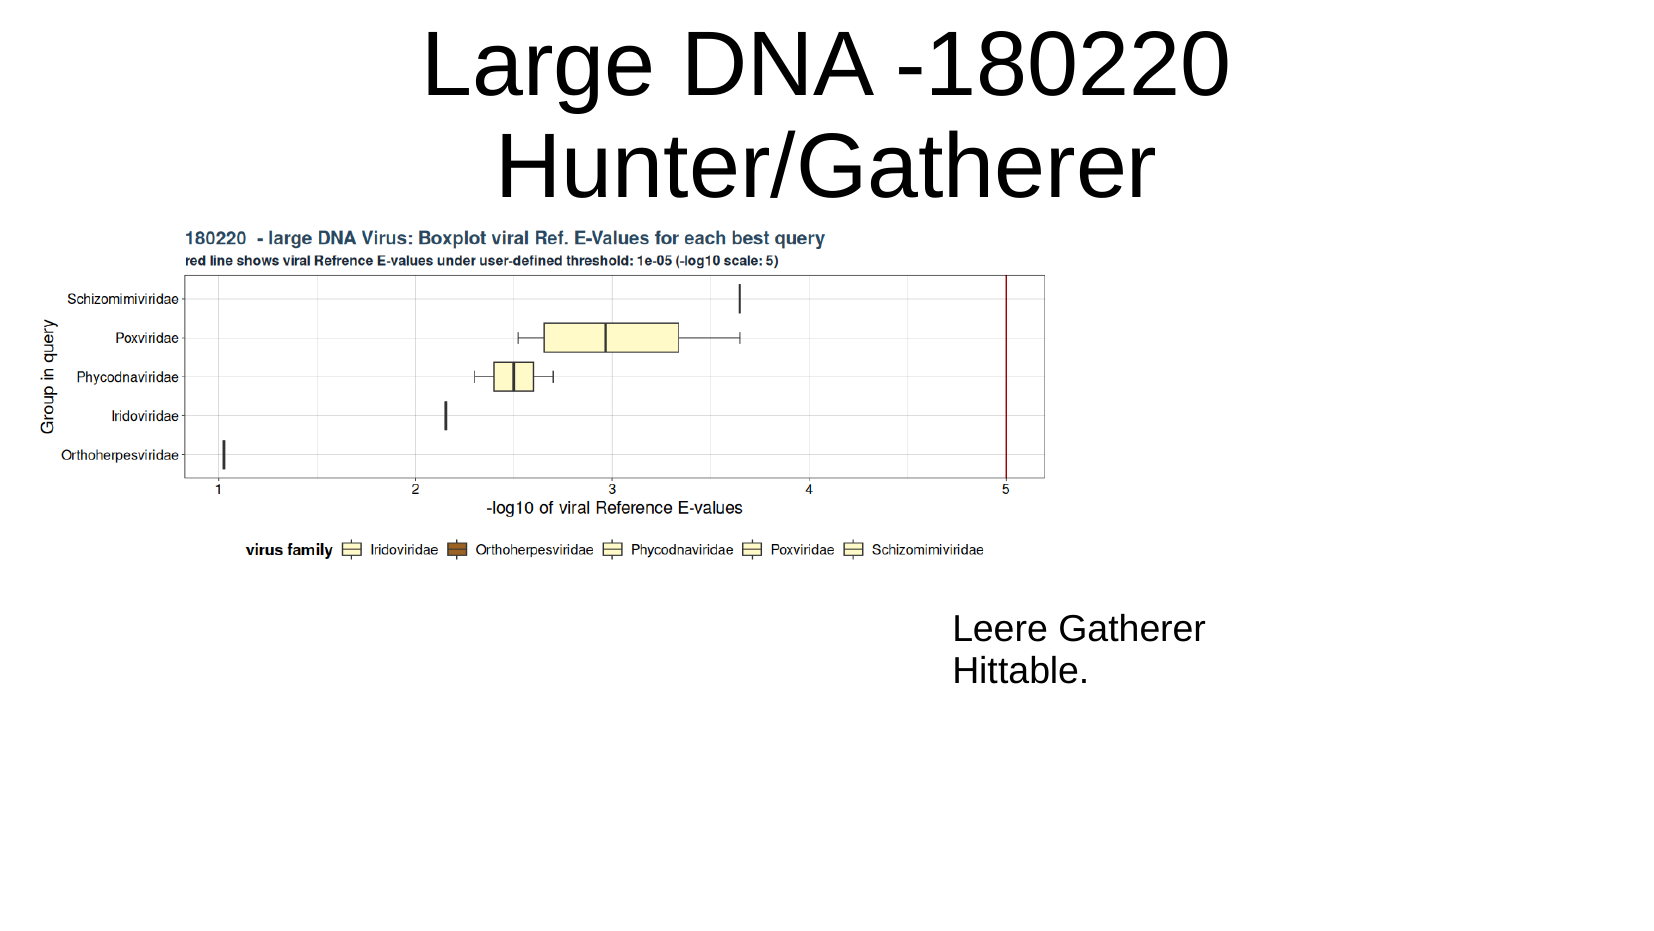

# Large DNA -180220 Hunter/Gatherer
Leere Gatherer Hittable.